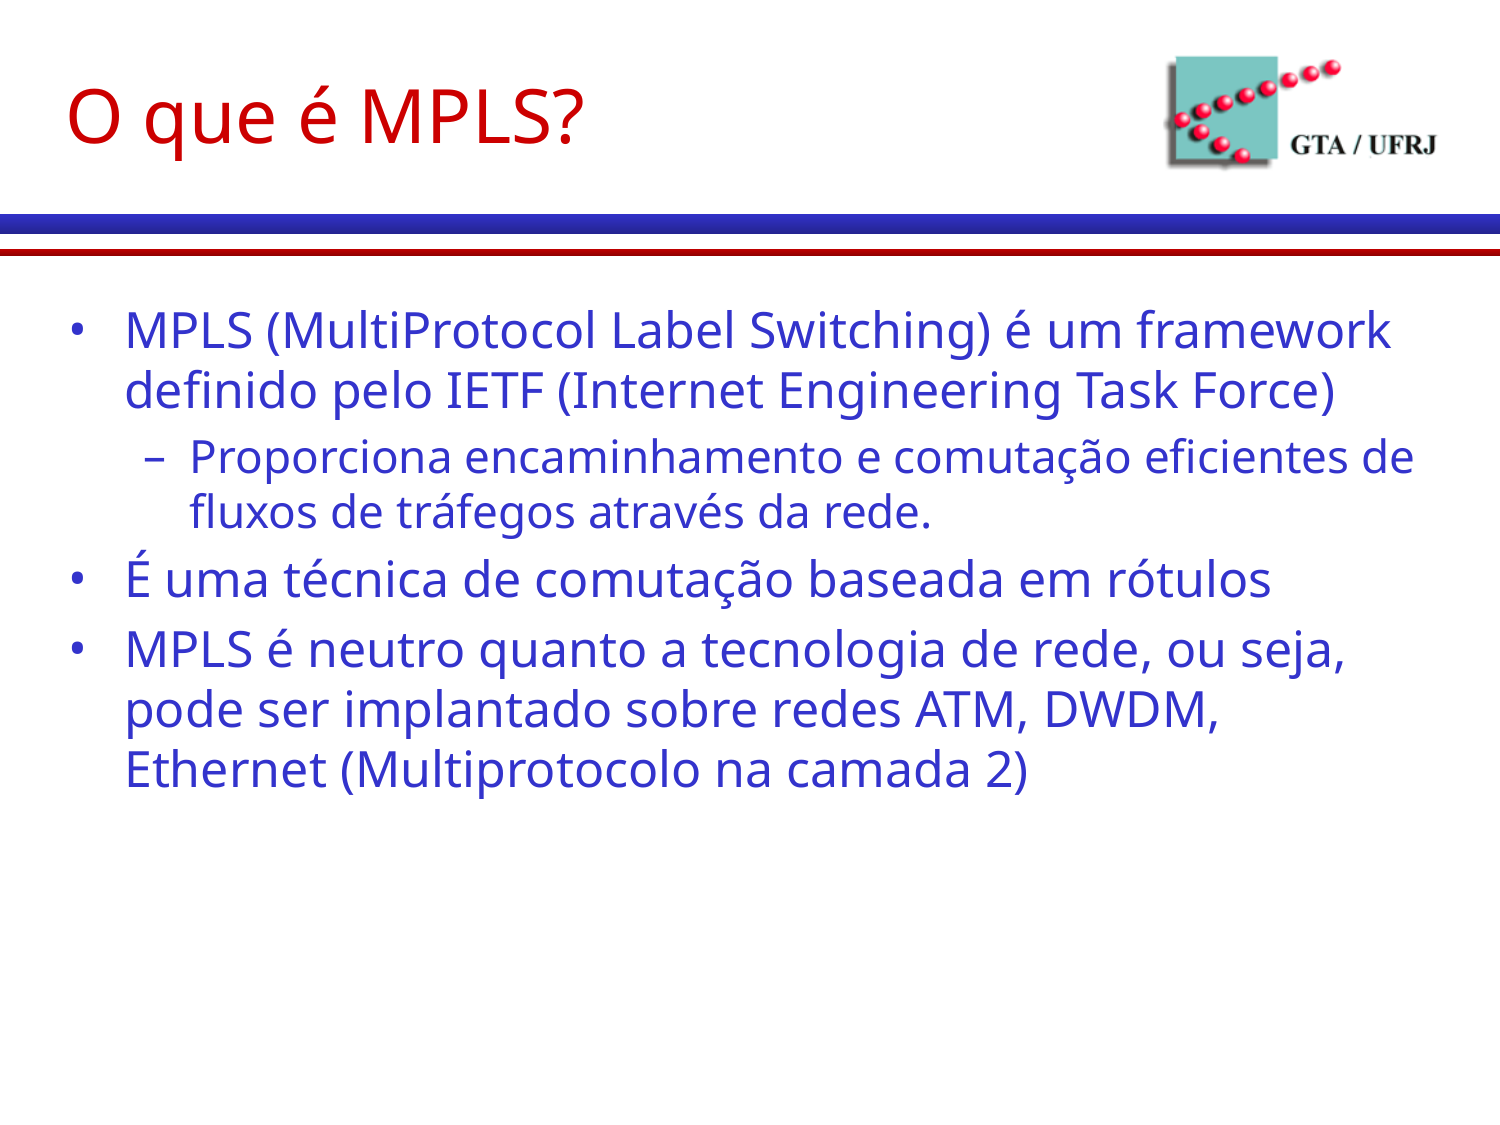

# O que é MPLS?
MPLS (MultiProtocol Label Switching) é um framework definido pelo IETF (Internet Engineering Task Force)
Proporciona encaminhamento e comutação eficientes de fluxos de tráfegos através da rede.
É uma técnica de comutação baseada em rótulos
MPLS é neutro quanto a tecnologia de rede, ou seja, pode ser implantado sobre redes ATM, DWDM, Ethernet (Multiprotocolo na camada 2)